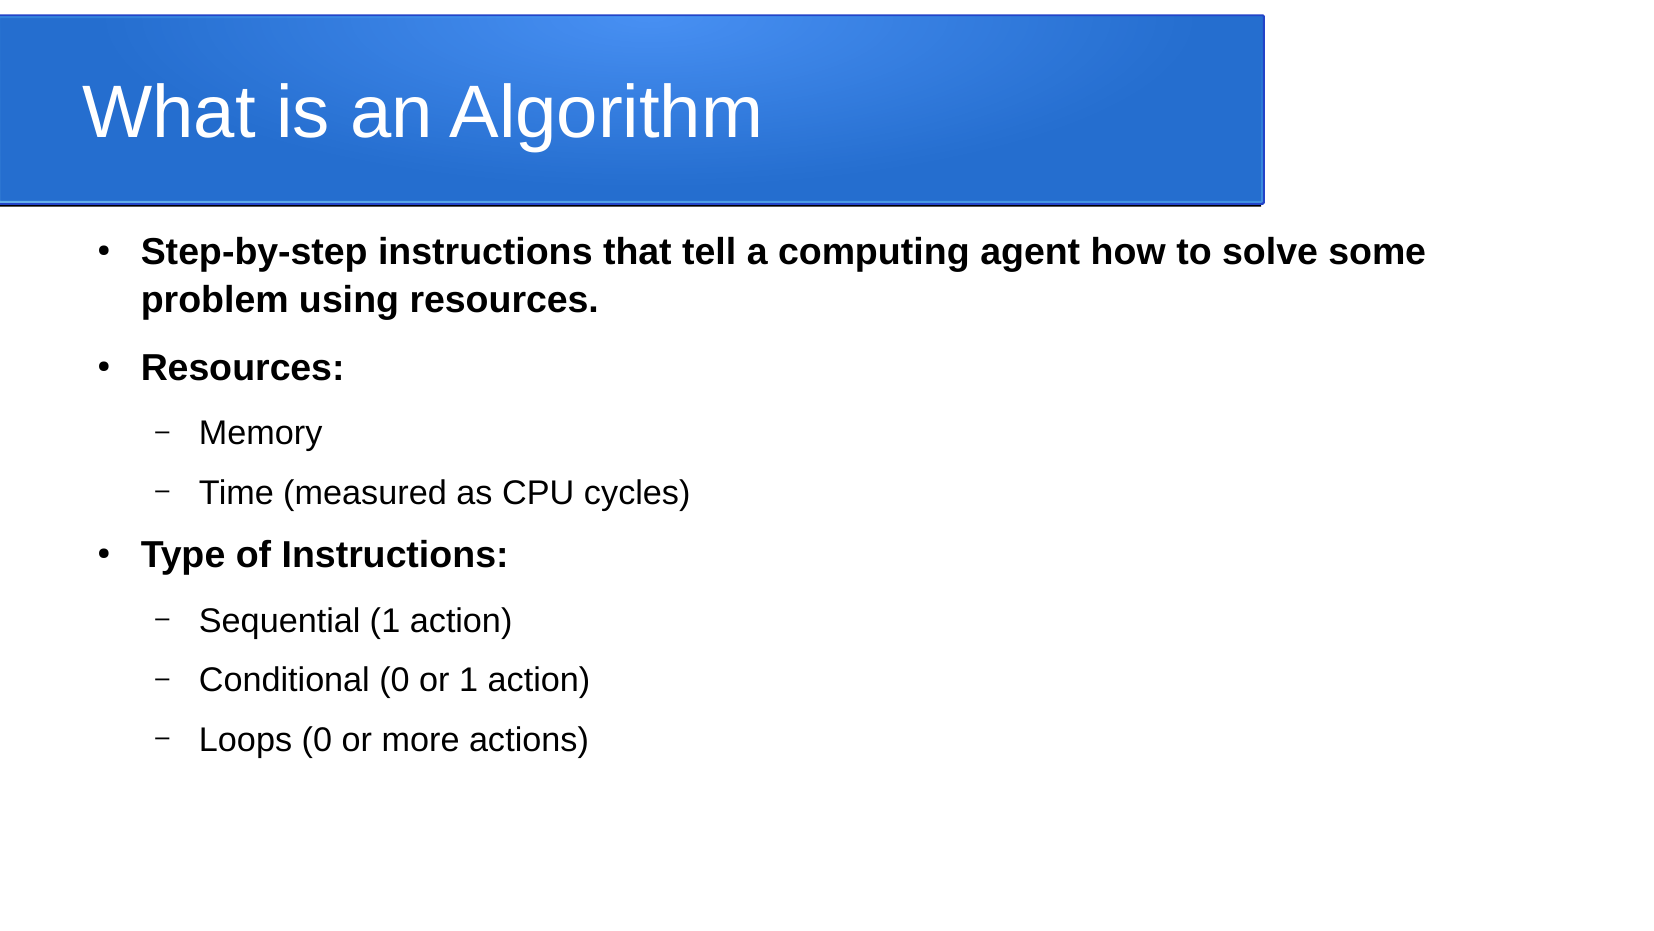

# What is an Algorithm
Step-by-step instructions that tell a computing agent how to solve some problem using resources.
Resources:
Memory
Time (measured as CPU cycles)
Type of Instructions:
Sequential (1 action)
Conditional (0 or 1 action)
Loops (0 or more actions)